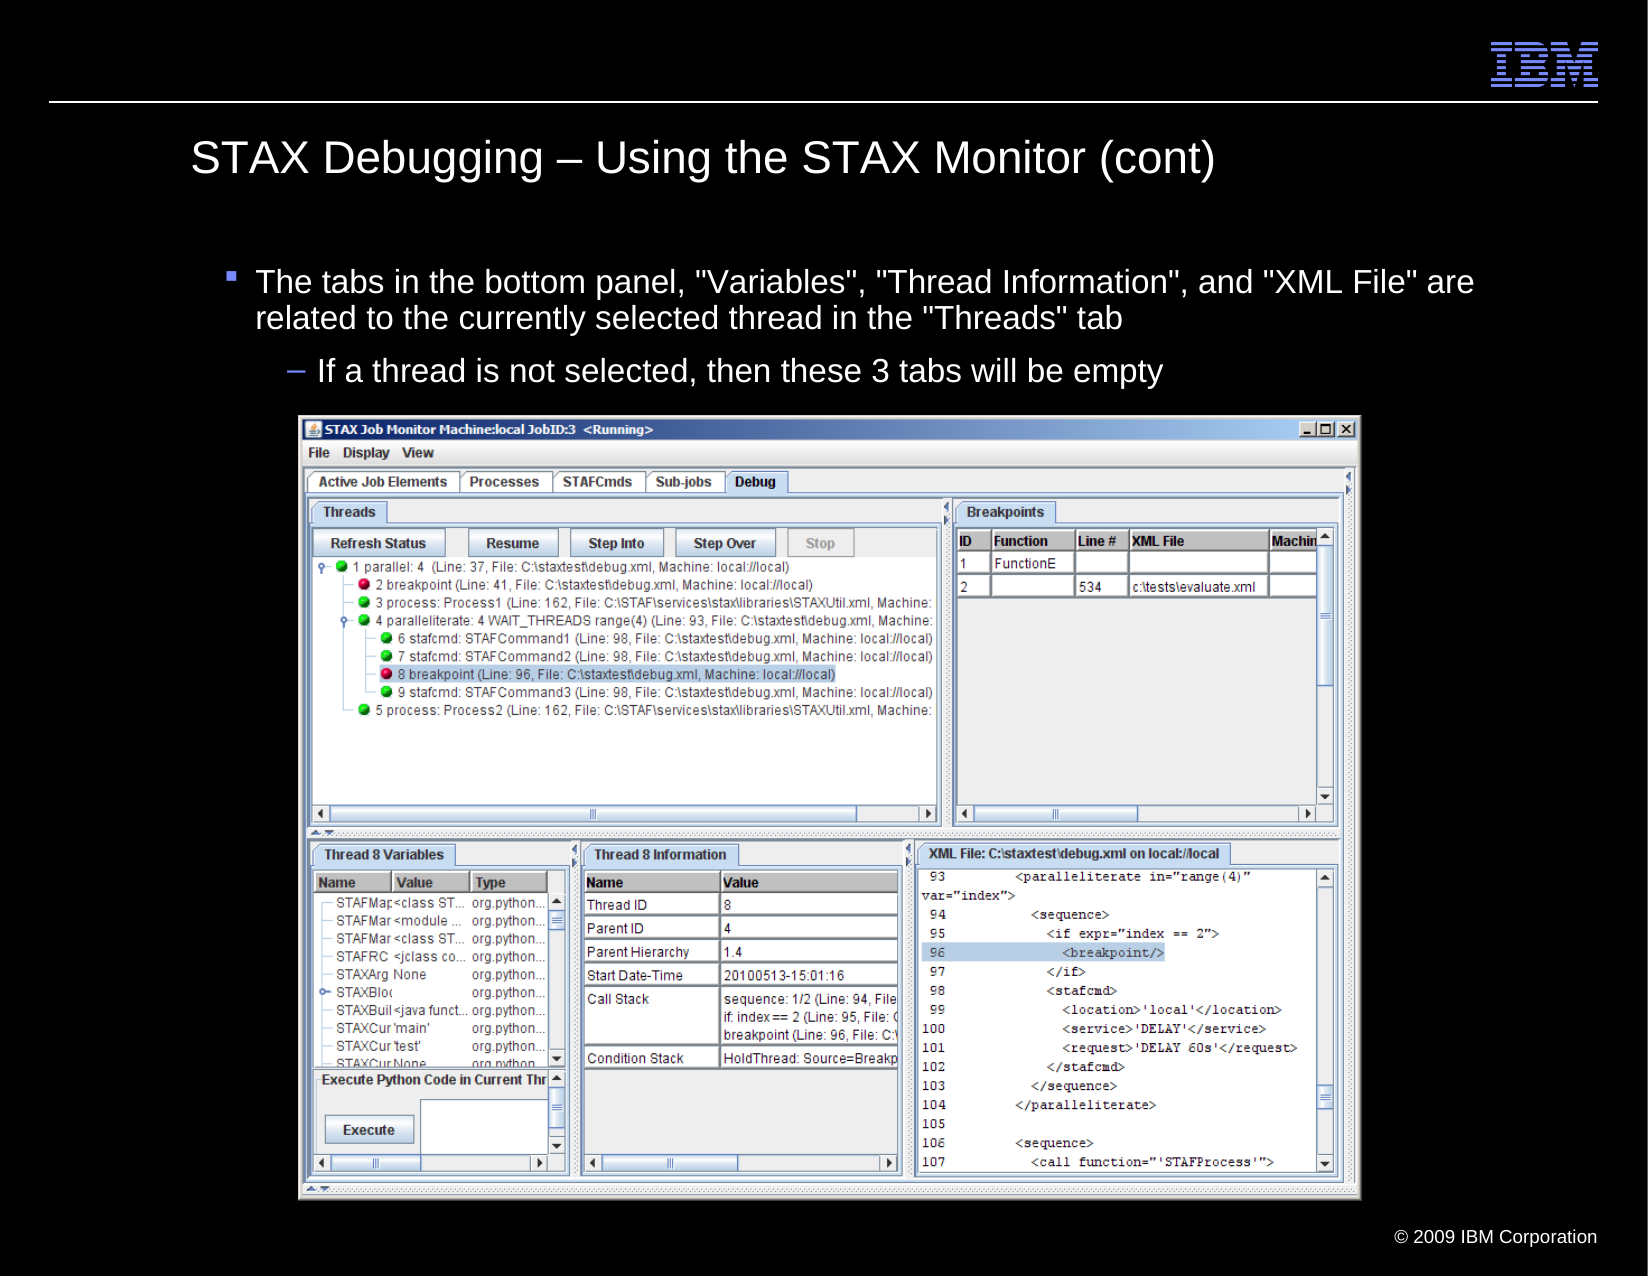

STAX Debugging – Using the STAX Monitor (cont)
# The tabs in the bottom panel, "Variables", "Thread Information", and "XML File" are related to the currently selected thread in the "Threads" tab
If a thread is not selected, then these 3 tabs will be empty